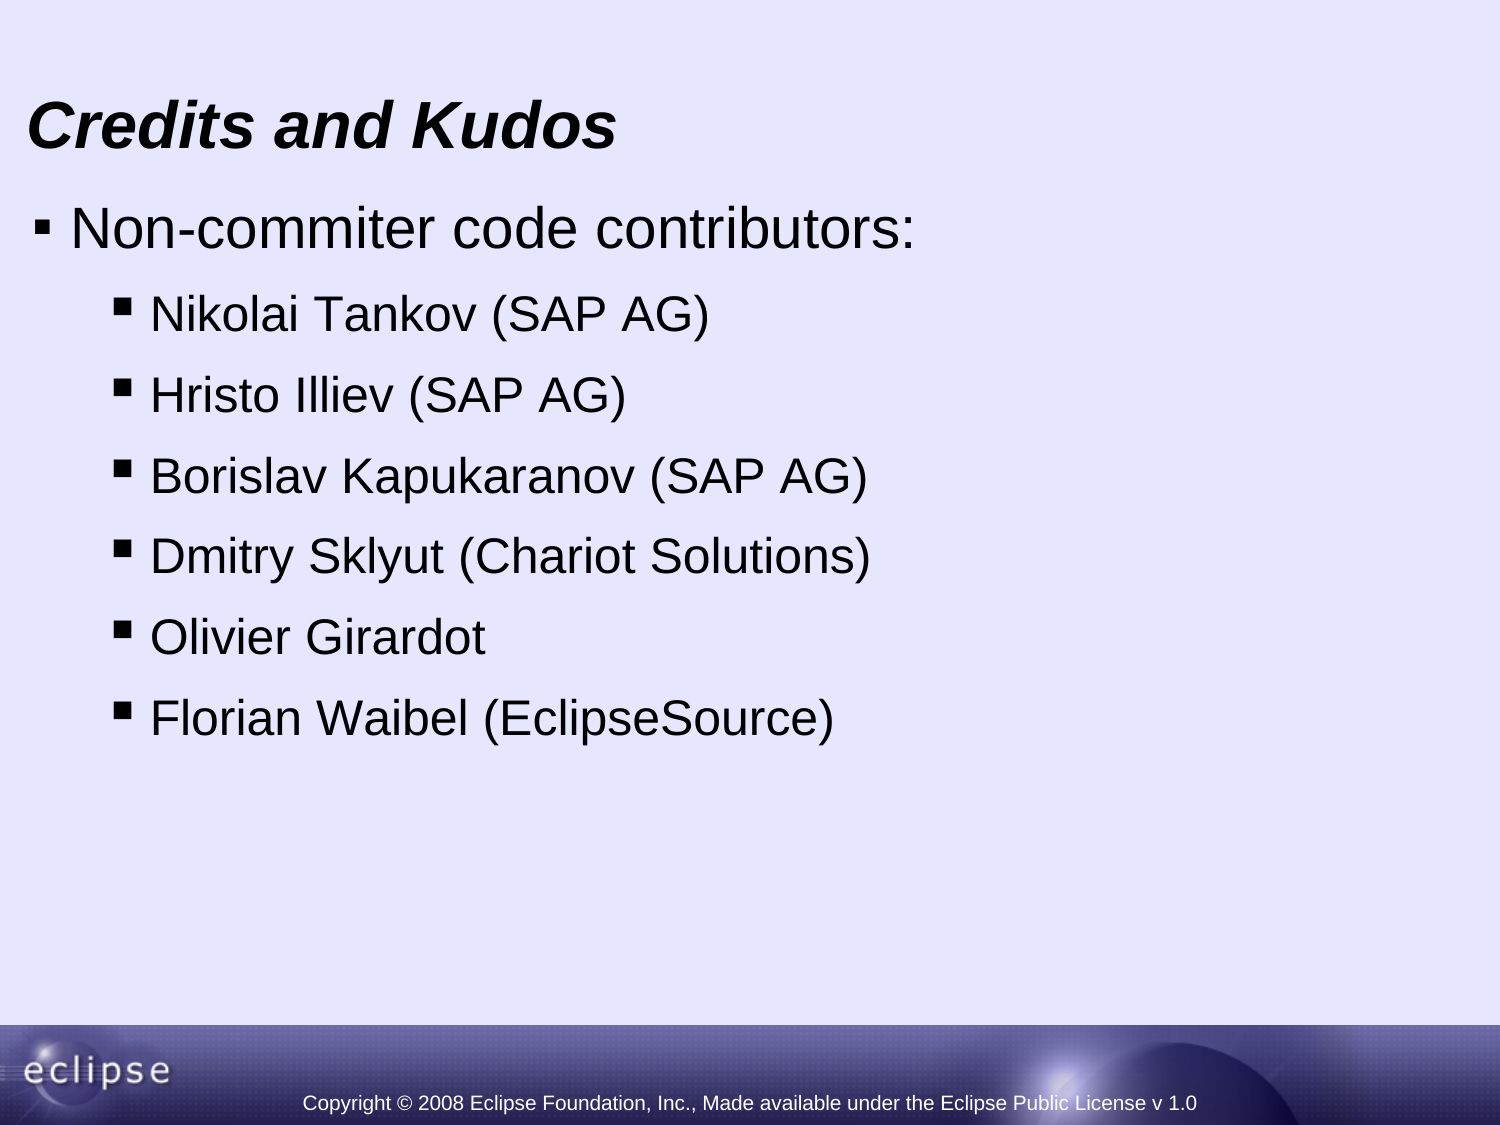

# Credits and Kudos
Non-commiter code contributors:
Nikolai Tankov (SAP AG)
Hristo Illiev (SAP AG)
Borislav Kapukaranov (SAP AG)
Dmitry Sklyut (Chariot Solutions)
Olivier Girardot
Florian Waibel (EclipseSource)